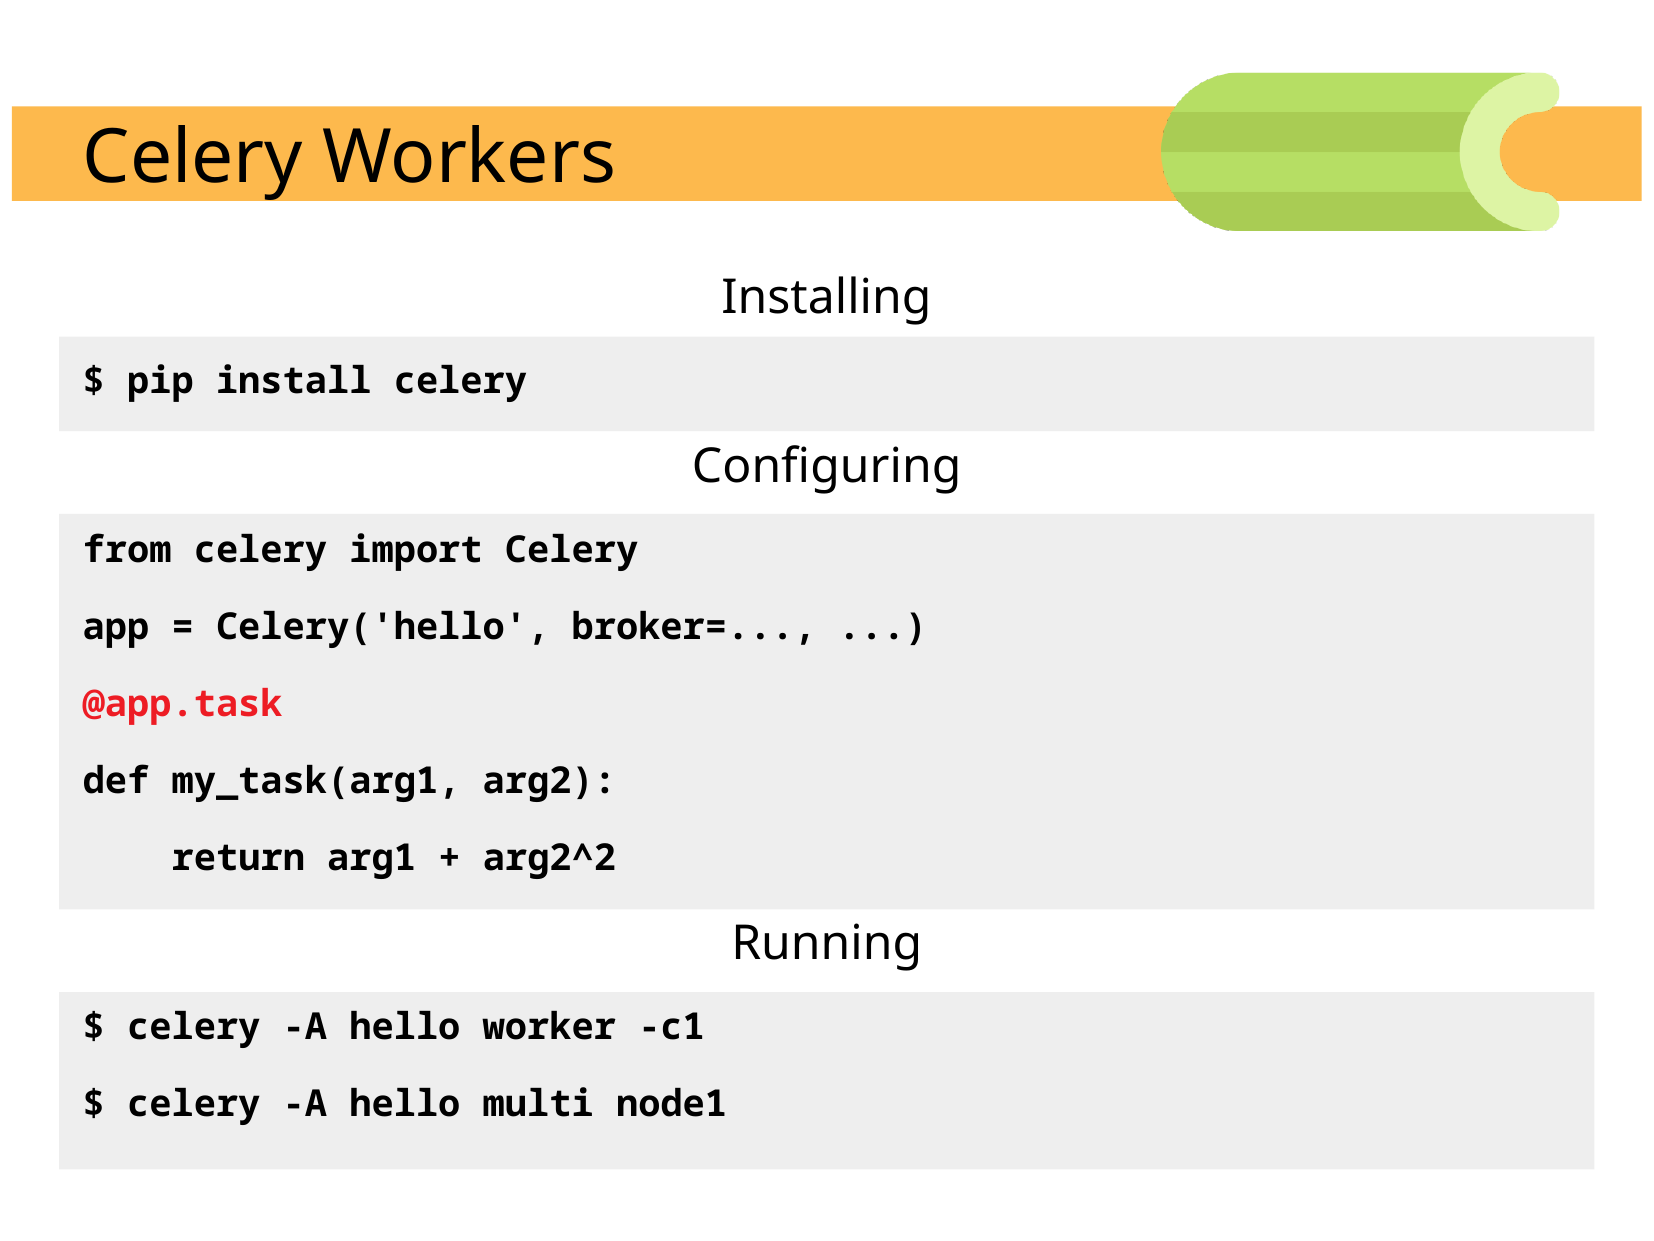

# Celery Workers
Installing
$ pip install celery
Configuring
from celery import Celery
app = Celery('hello', broker=..., ...)
@app.task
def my_task(arg1, arg2):
 return arg1 + arg2^2
Running
$ celery -A hello worker -c1
$ celery -A hello multi node1